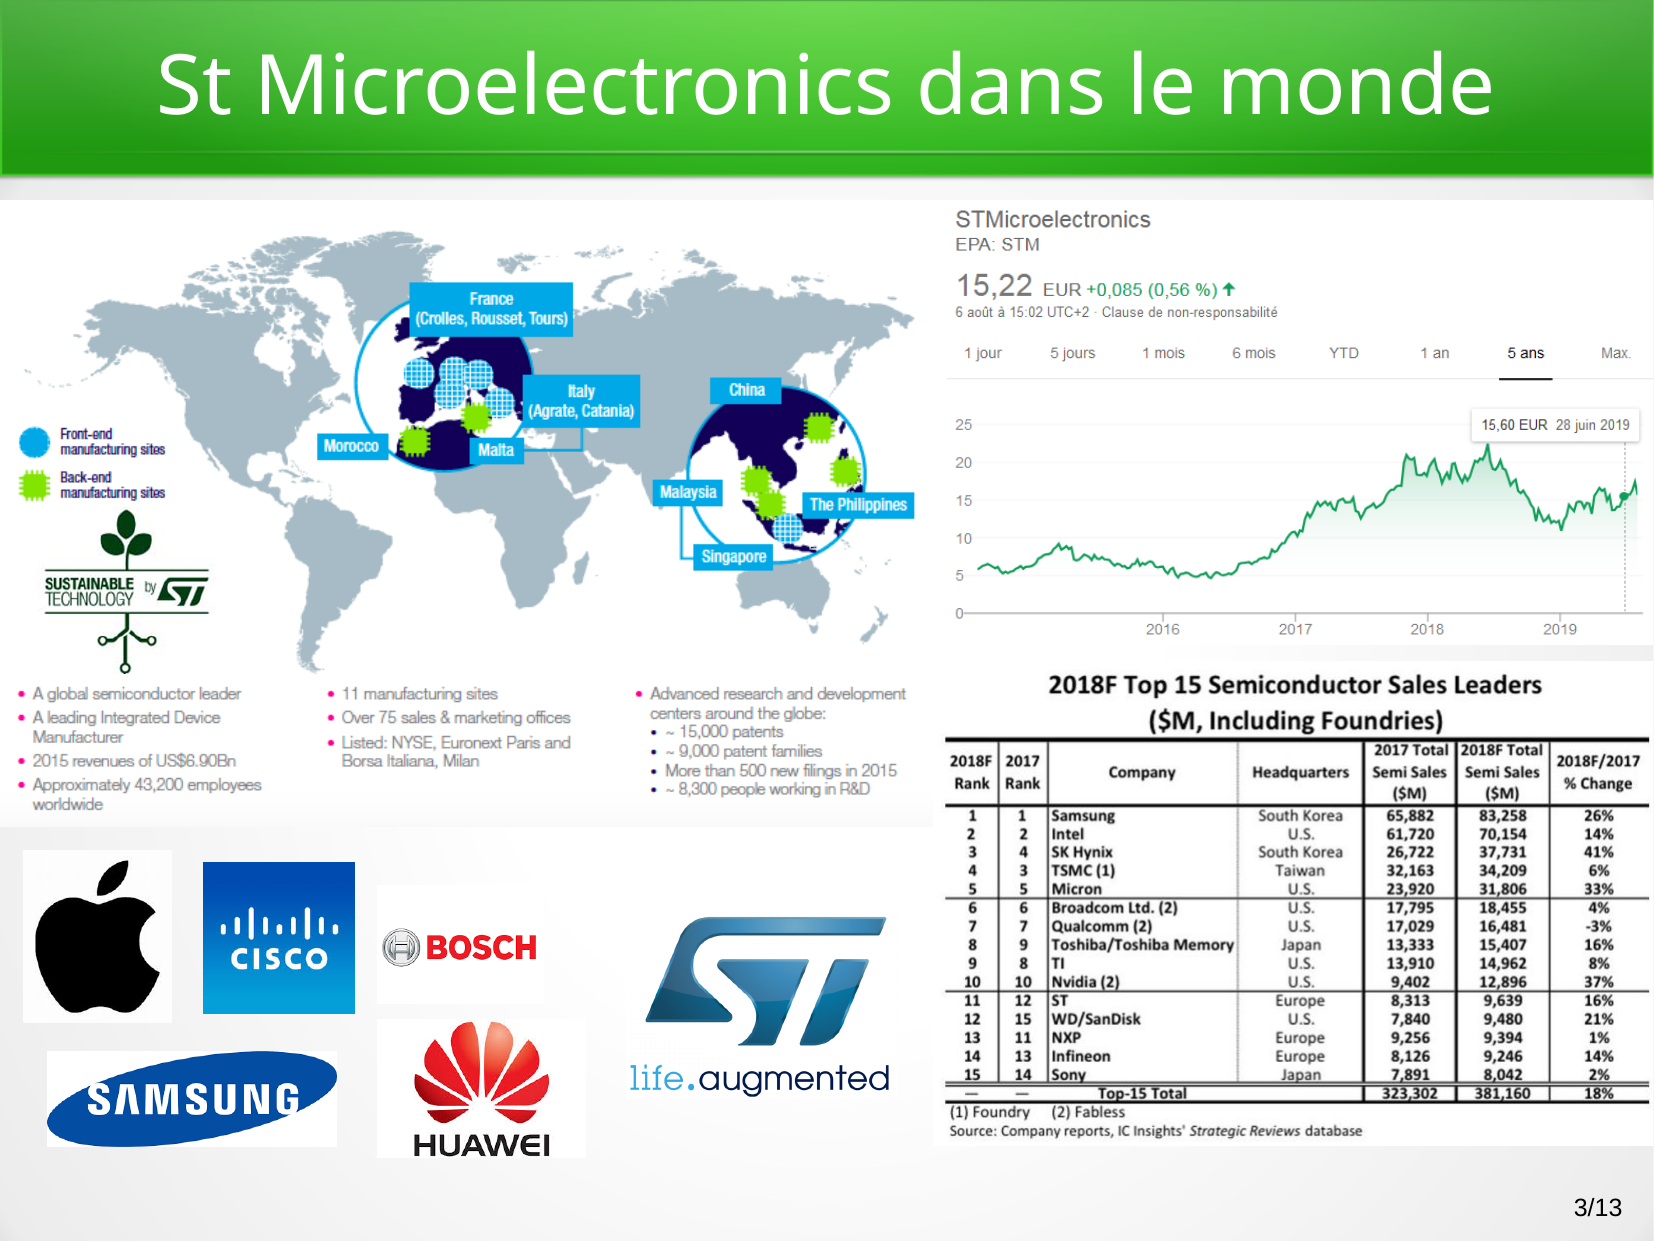

# St Microelectronics dans le monde
3/13